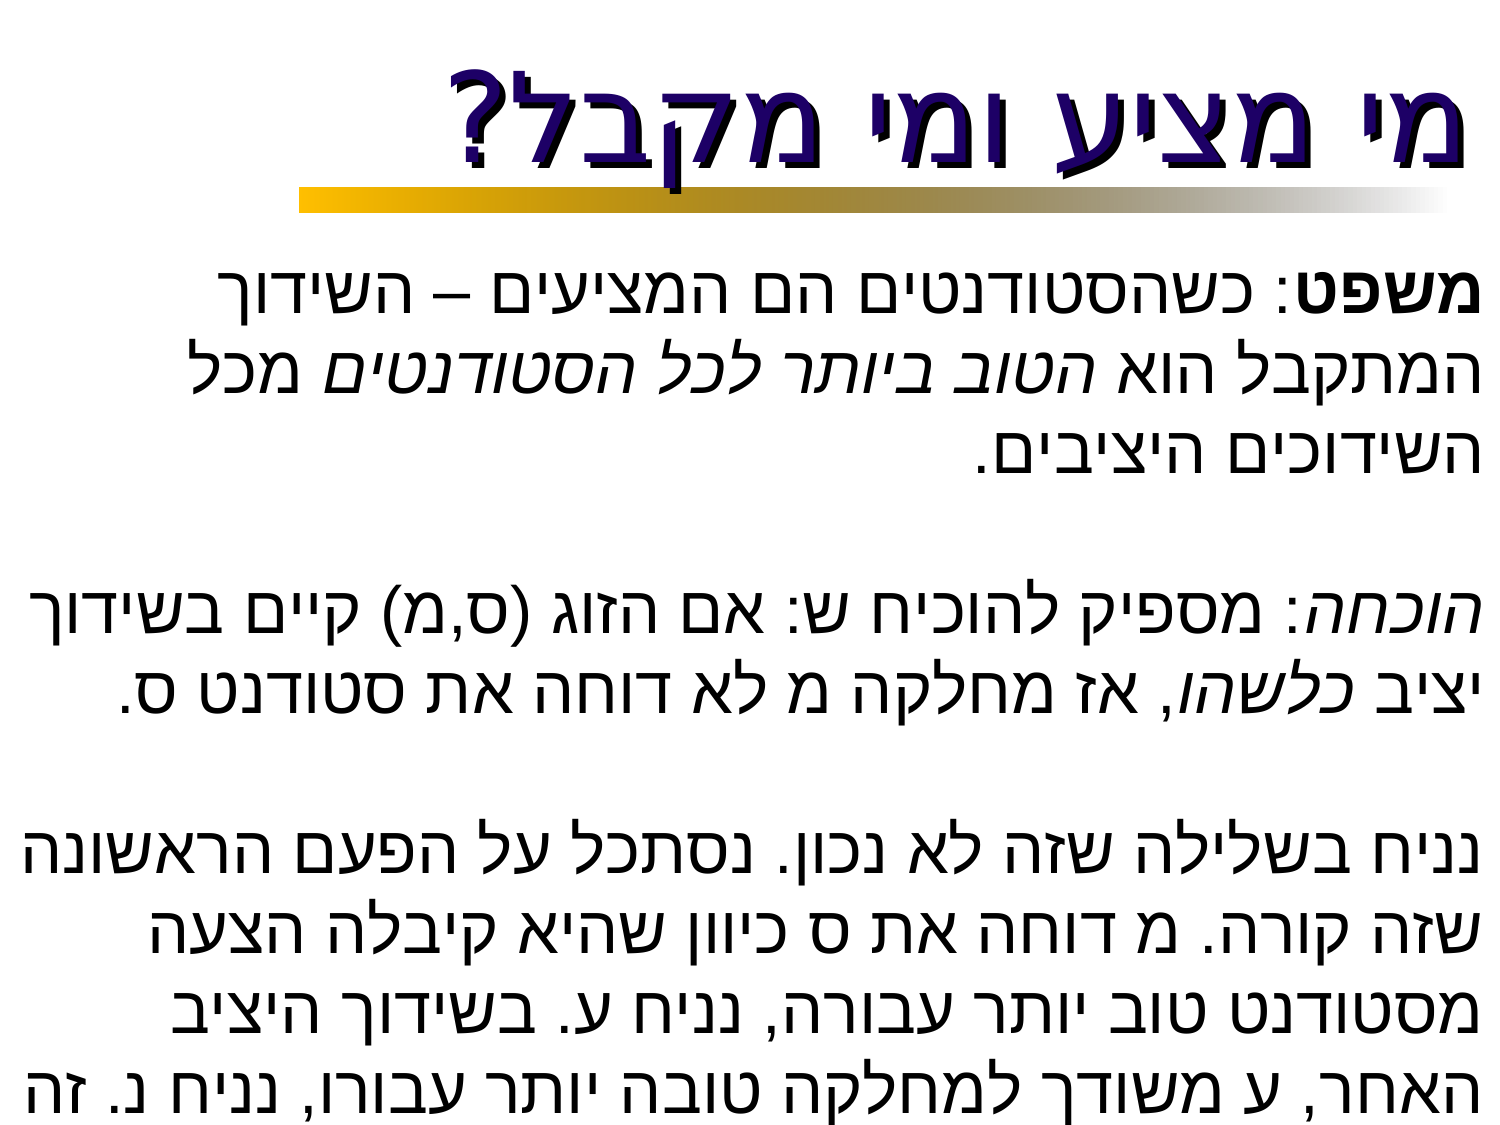

# מי מציע ומי מקבל?
משפט: כשהסטודנטים הם המציעים – השידוך המתקבל הוא הטוב ביותר לכל הסטודנטים מכל השידוכים היציבים.
הוכחה: מספיק להוכיח ש: אם הזוג (ס,מ) קיים בשידוך יציב כלשהו, אז מחלקה מ לא דוחה את סטודנט ס.
נניח בשלילה שזה לא נכון. נסתכל על הפעם הראשונה שזה קורה. מ דוחה את ס כיוון שהיא קיבלה הצעה מסטודנט טוב יותר עבורה, נניח ע. בשידוך היציב האחר, ע משודך למחלקה טובה יותר עבורו, נניח נ. זה אומר שמחלקה נ דחתה את ע קודם – סתירה. ***